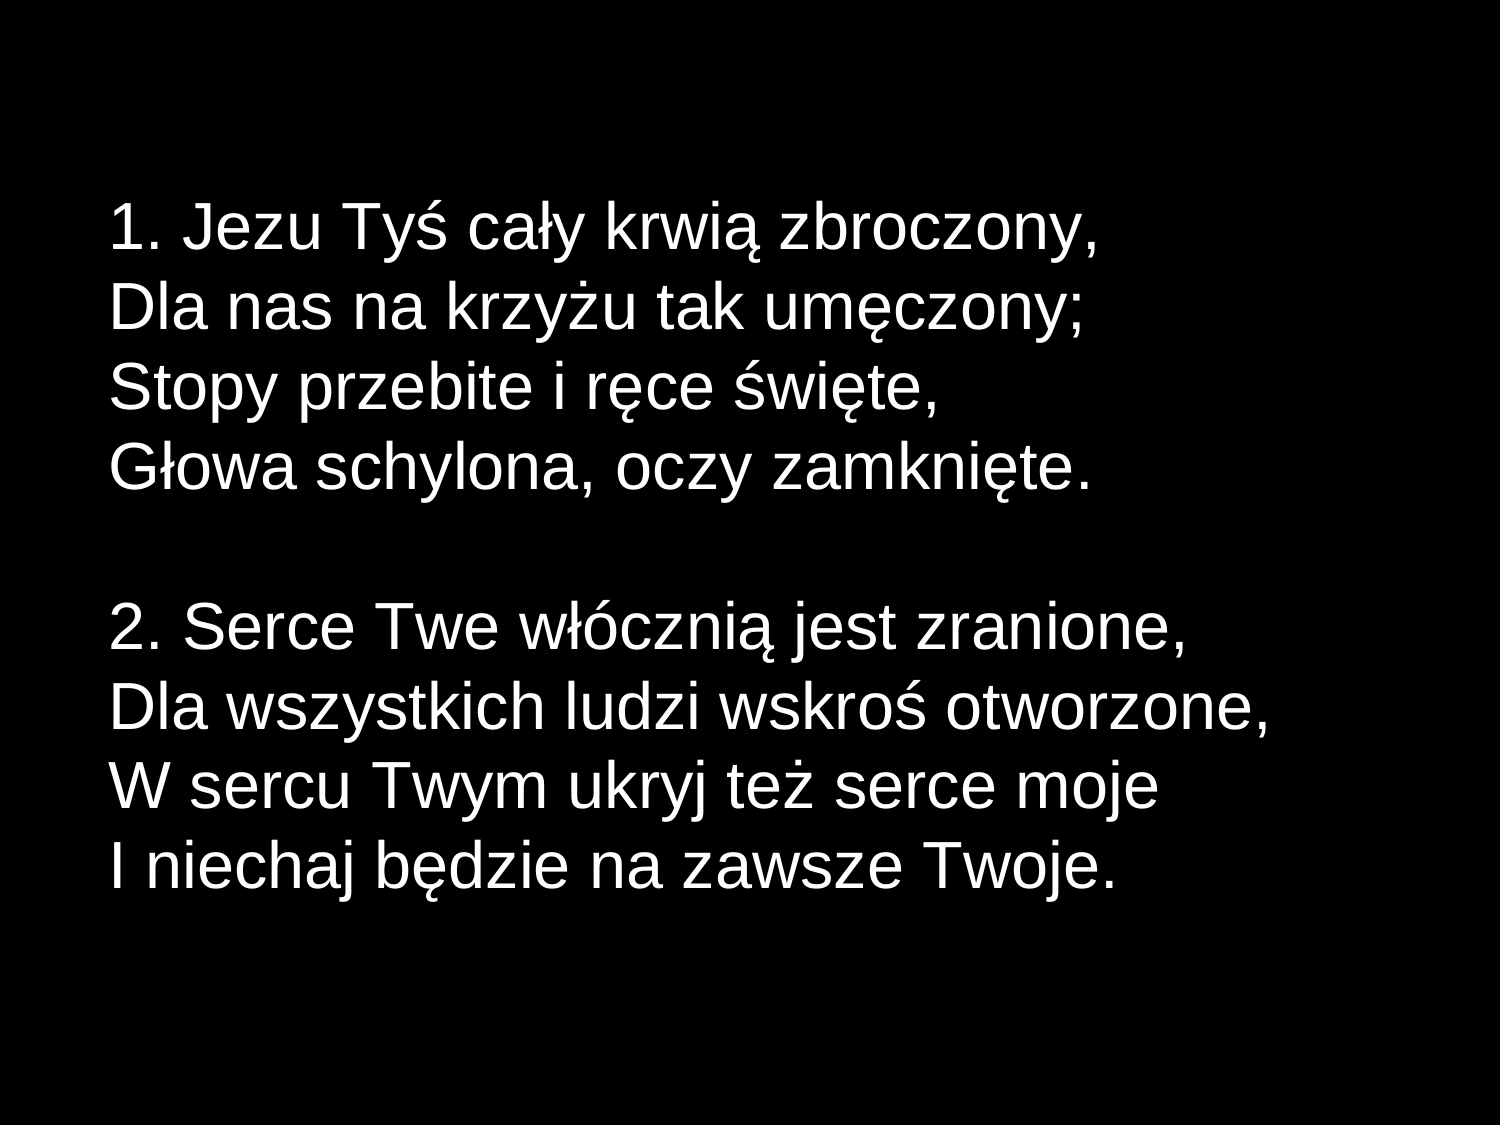

1. Jezu Tyś cały krwią zbroczony,
Dla nas na krzyżu tak umęczony;
Stopy przebite i ręce święte,
Głowa schylona, oczy zamknięte.
2. Serce Twe włócznią jest zranione,
Dla wszystkich ludzi wskroś otworzone,
W sercu Twym ukryj też serce moje
I niechaj będzie na zawsze Twoje.